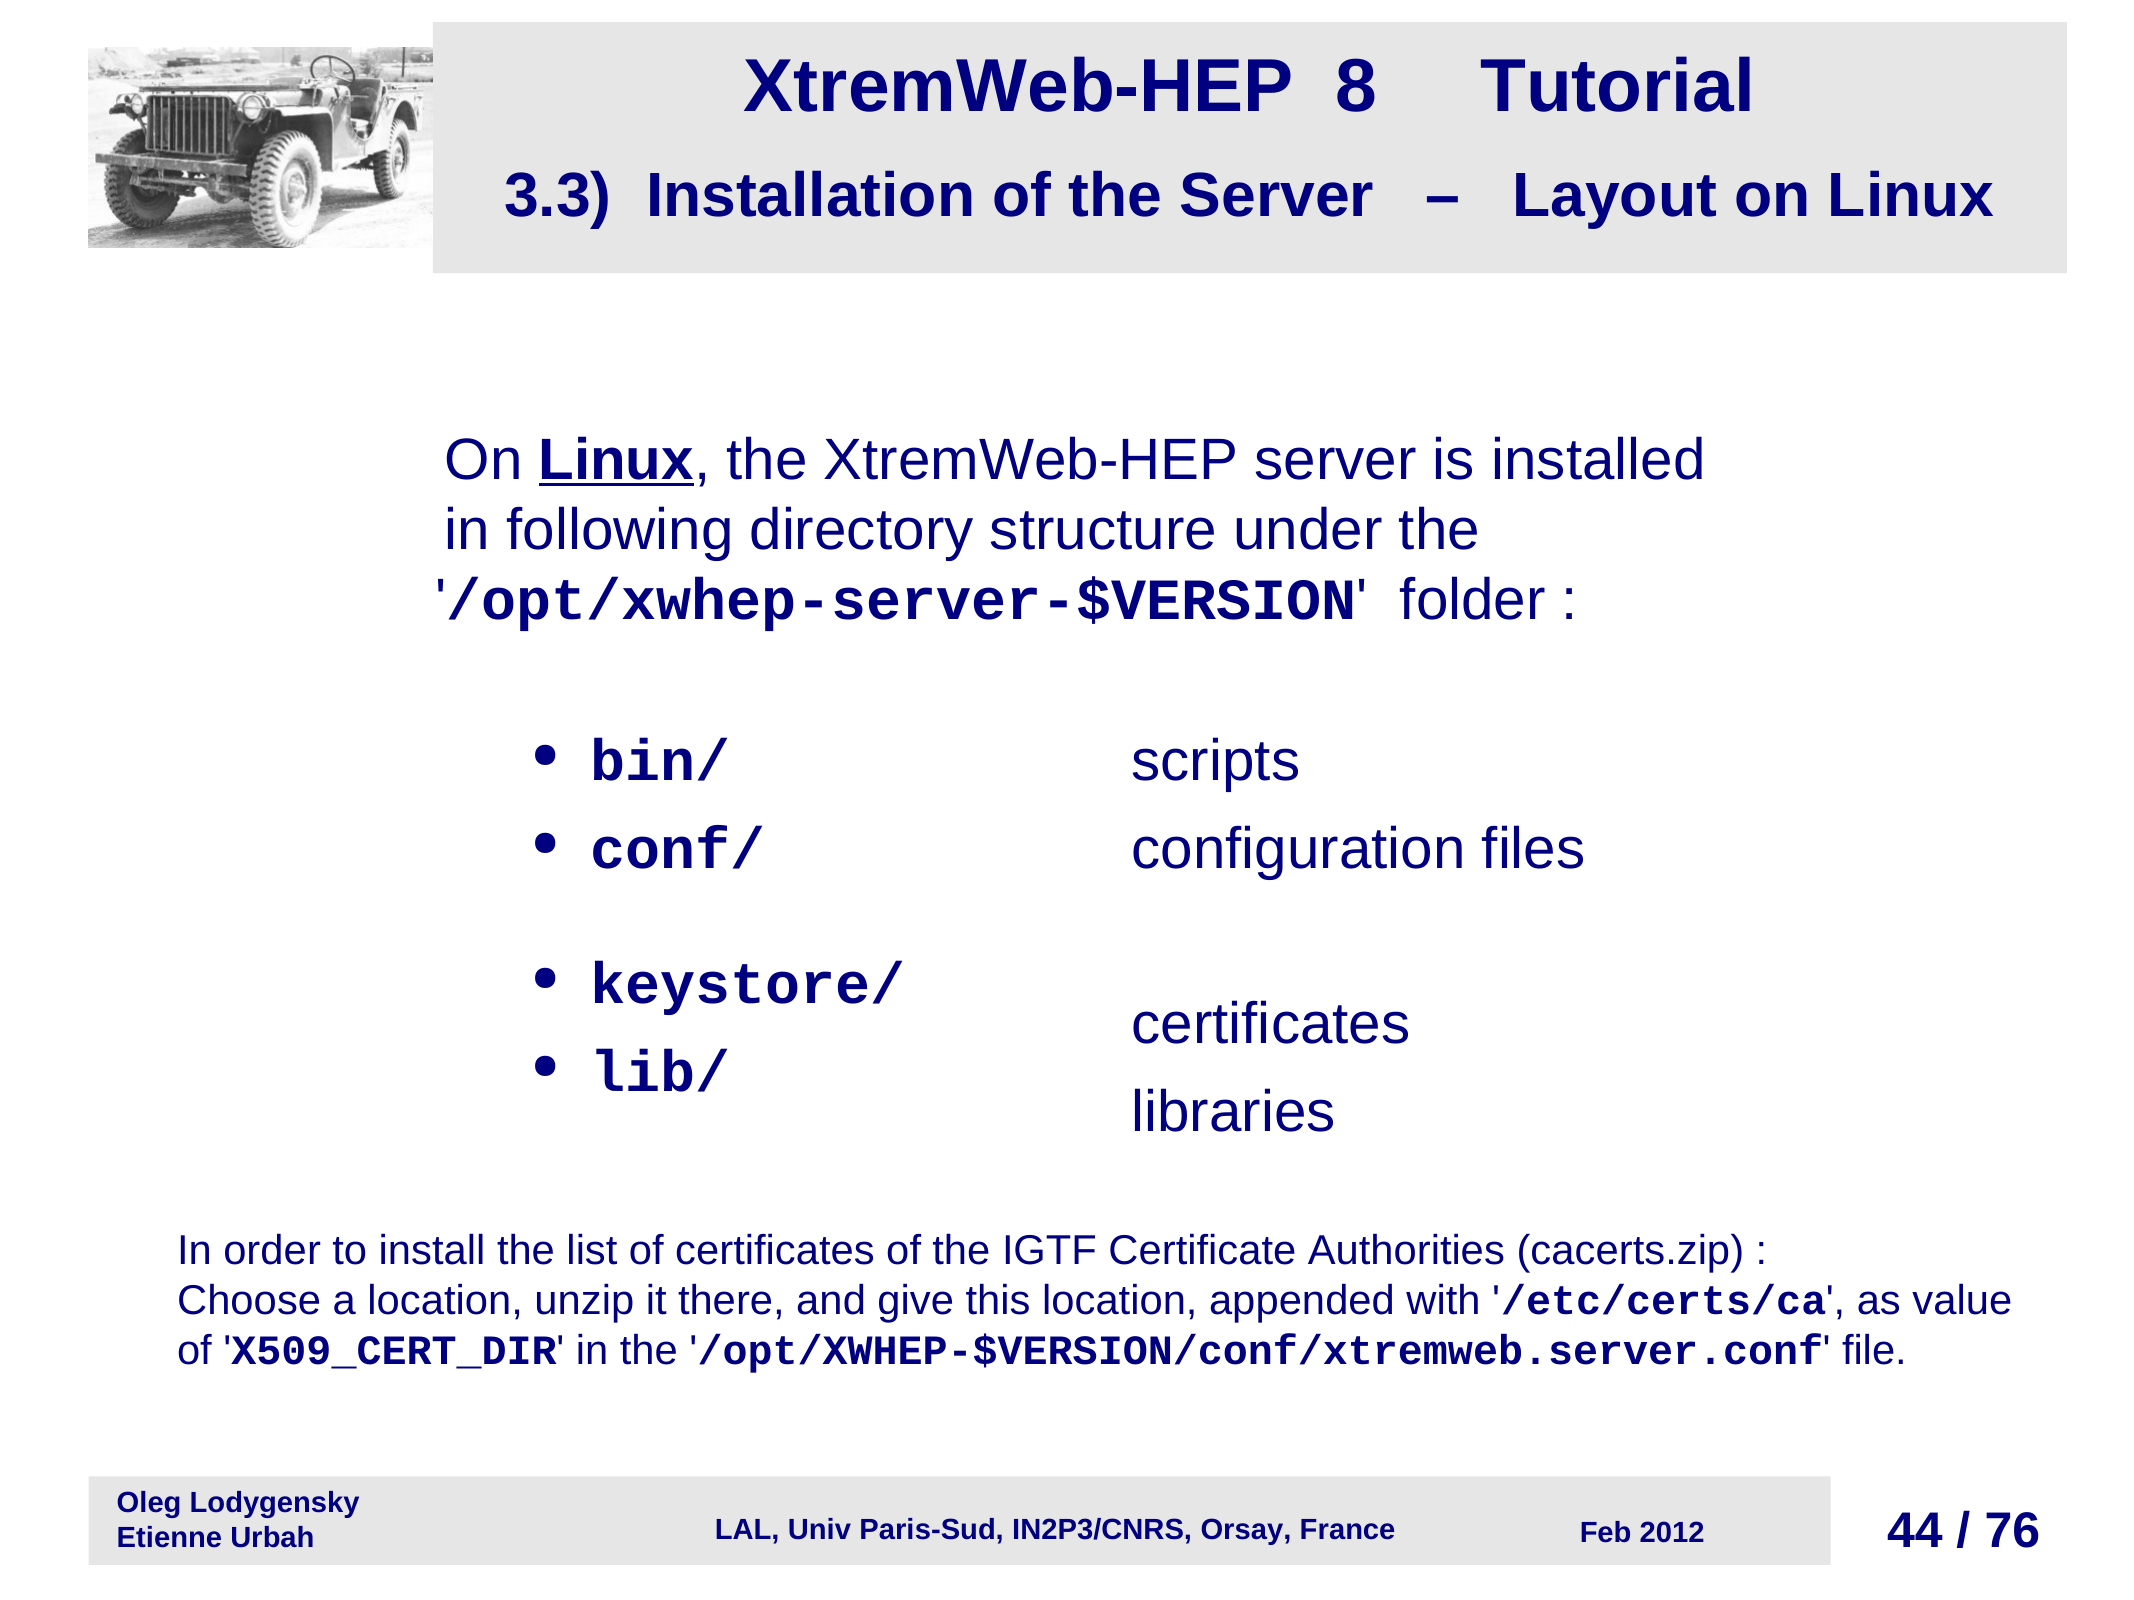

# 3.3) Installation of the Server – Layout on Linux
On Linux, the XtremWeb-HEP server is installed in following directory structure under the
'/opt/xwhep-server-$VERSION' folder :
bin/
conf/
keystore/
lib/
scripts
configuration files
certificates
libraries
In order to install the list of certificates of the IGTF Certificate Authorities (cacerts.zip) :
Choose a location, unzip it there, and give this location, appended with '/etc/certs/ca', as value of 'X509_CERT_DIR' in the '/opt/XWHEP-$VERSION/conf/xtremweb.server.conf' file.
44